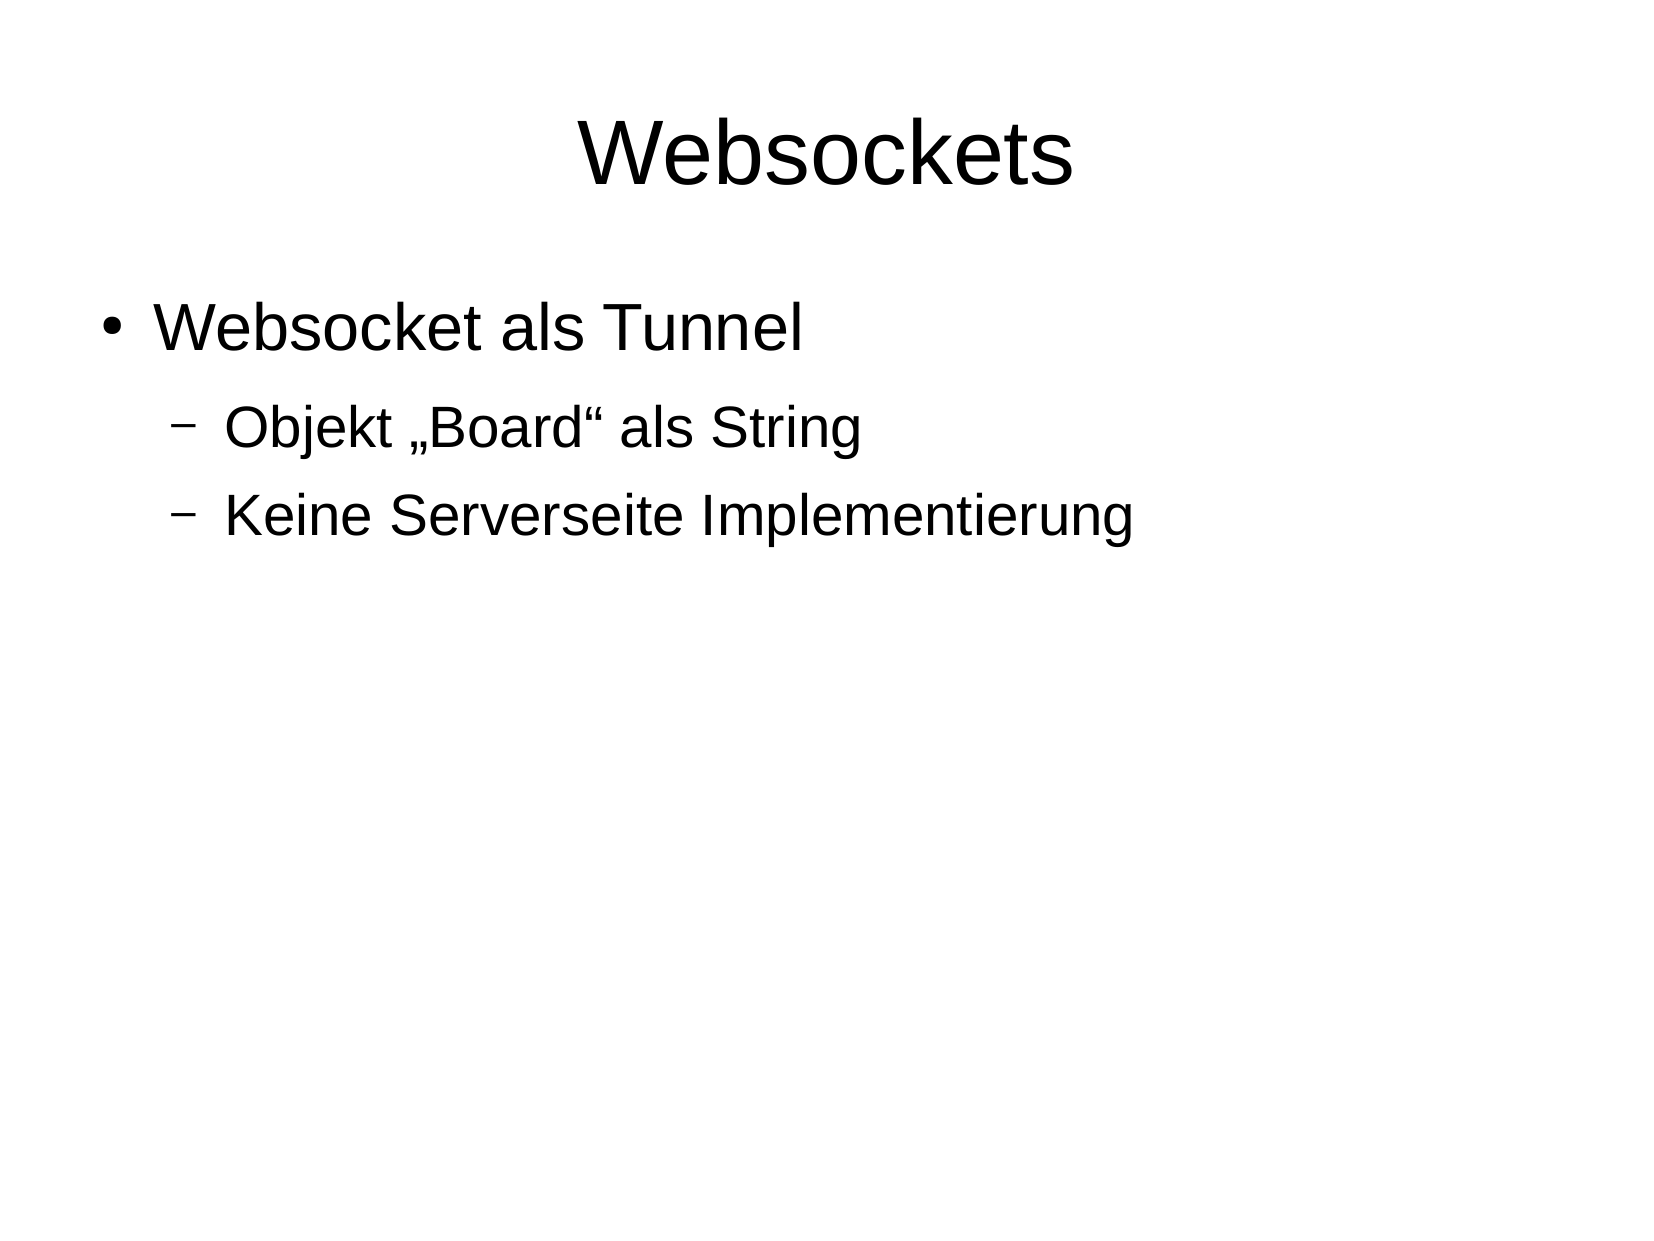

# Websockets
Websocket als Tunnel
Objekt „Board“ als String
Keine Serverseite Implementierung